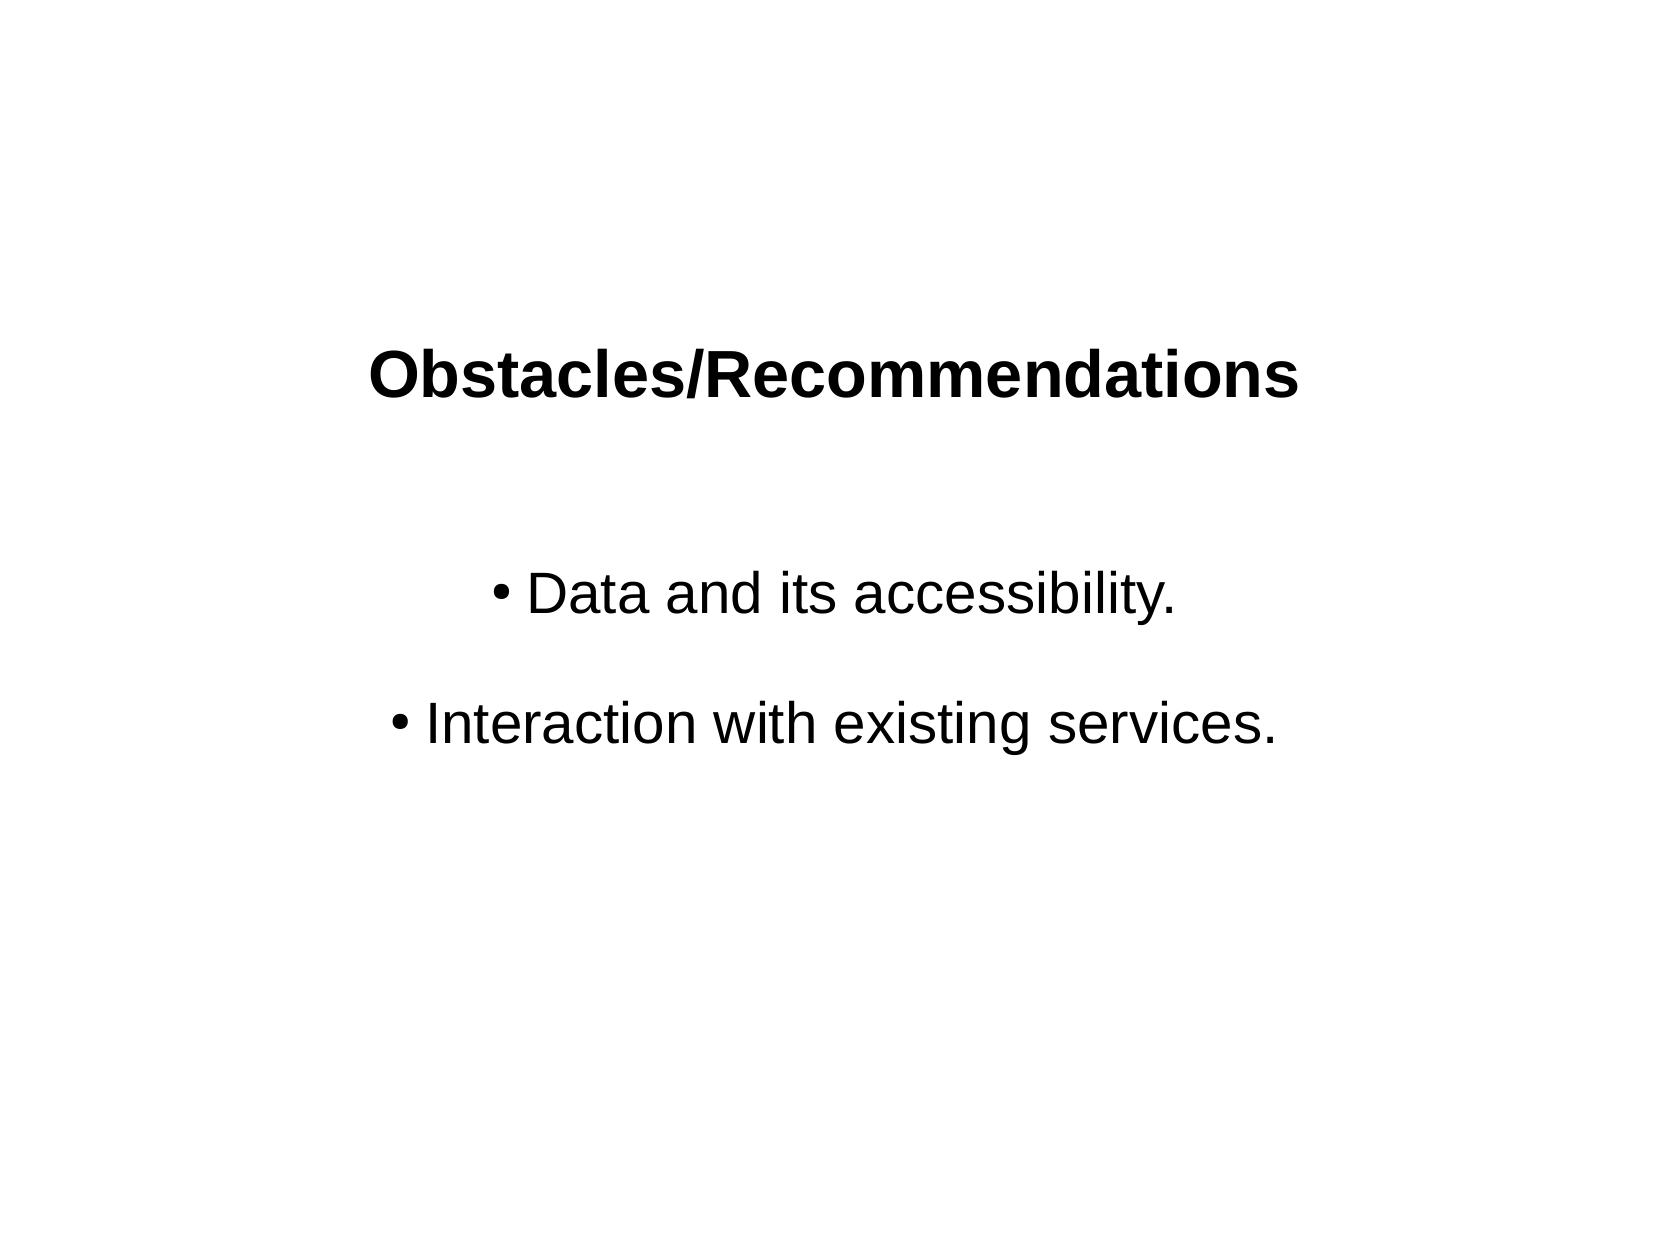

Obstacles/Recommendations
Data and its accessibility.
Interaction with existing services.